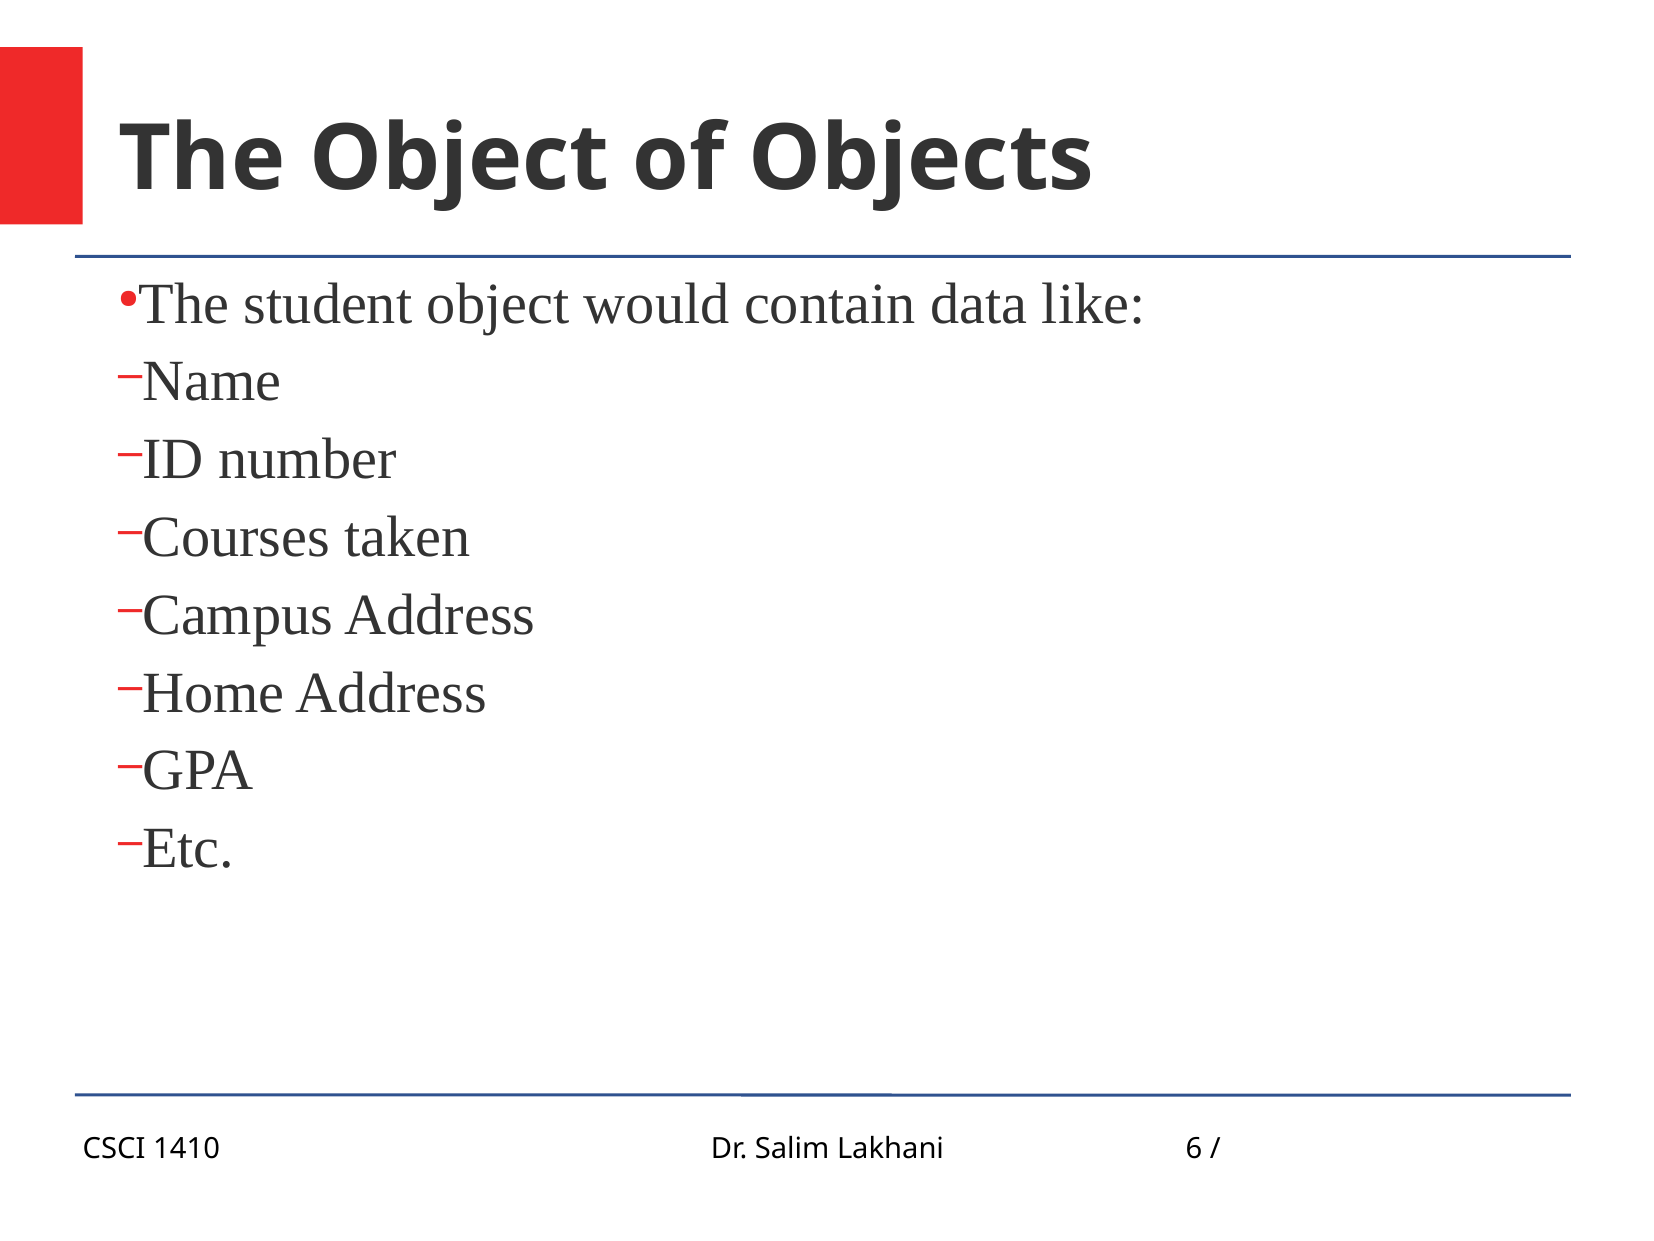

# The Object of Objects
The student object would contain data like:
Name
ID number
Courses taken
Campus Address
Home Address
GPA
Etc.
CSCI 1410
Dr. Salim Lakhani